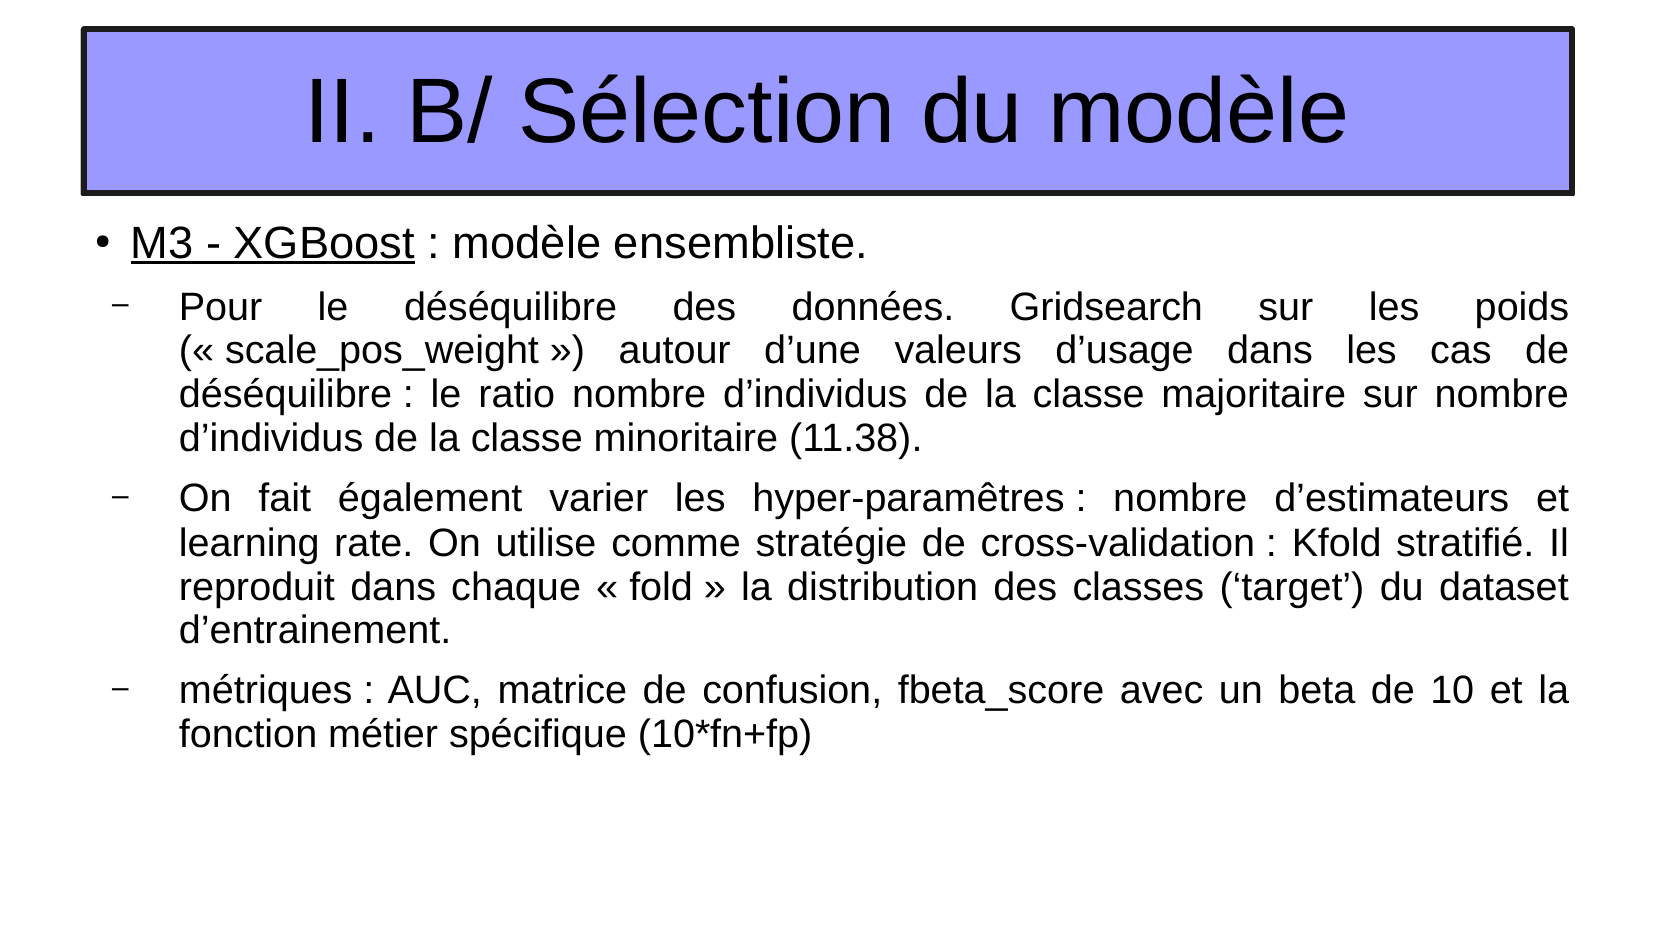

II. B/ Sélection du modèle
#
M3 - XGBoost : modèle ensembliste.
Pour le déséquilibre des données. Gridsearch sur les poids (« scale_pos_weight ») autour d’une valeurs d’usage dans les cas de déséquilibre : le ratio nombre d’individus de la classe majoritaire sur nombre d’individus de la classe minoritaire (11.38).
On fait également varier les hyper-paramêtres : nombre d’estimateurs et learning rate. On utilise comme stratégie de cross-validation : Kfold stratifié. Il reproduit dans chaque « fold » la distribution des classes (‘target’) du dataset d’entrainement.
métriques : AUC, matrice de confusion, fbeta_score avec un beta de 10 et la fonction métier spécifique (10*fn+fp)